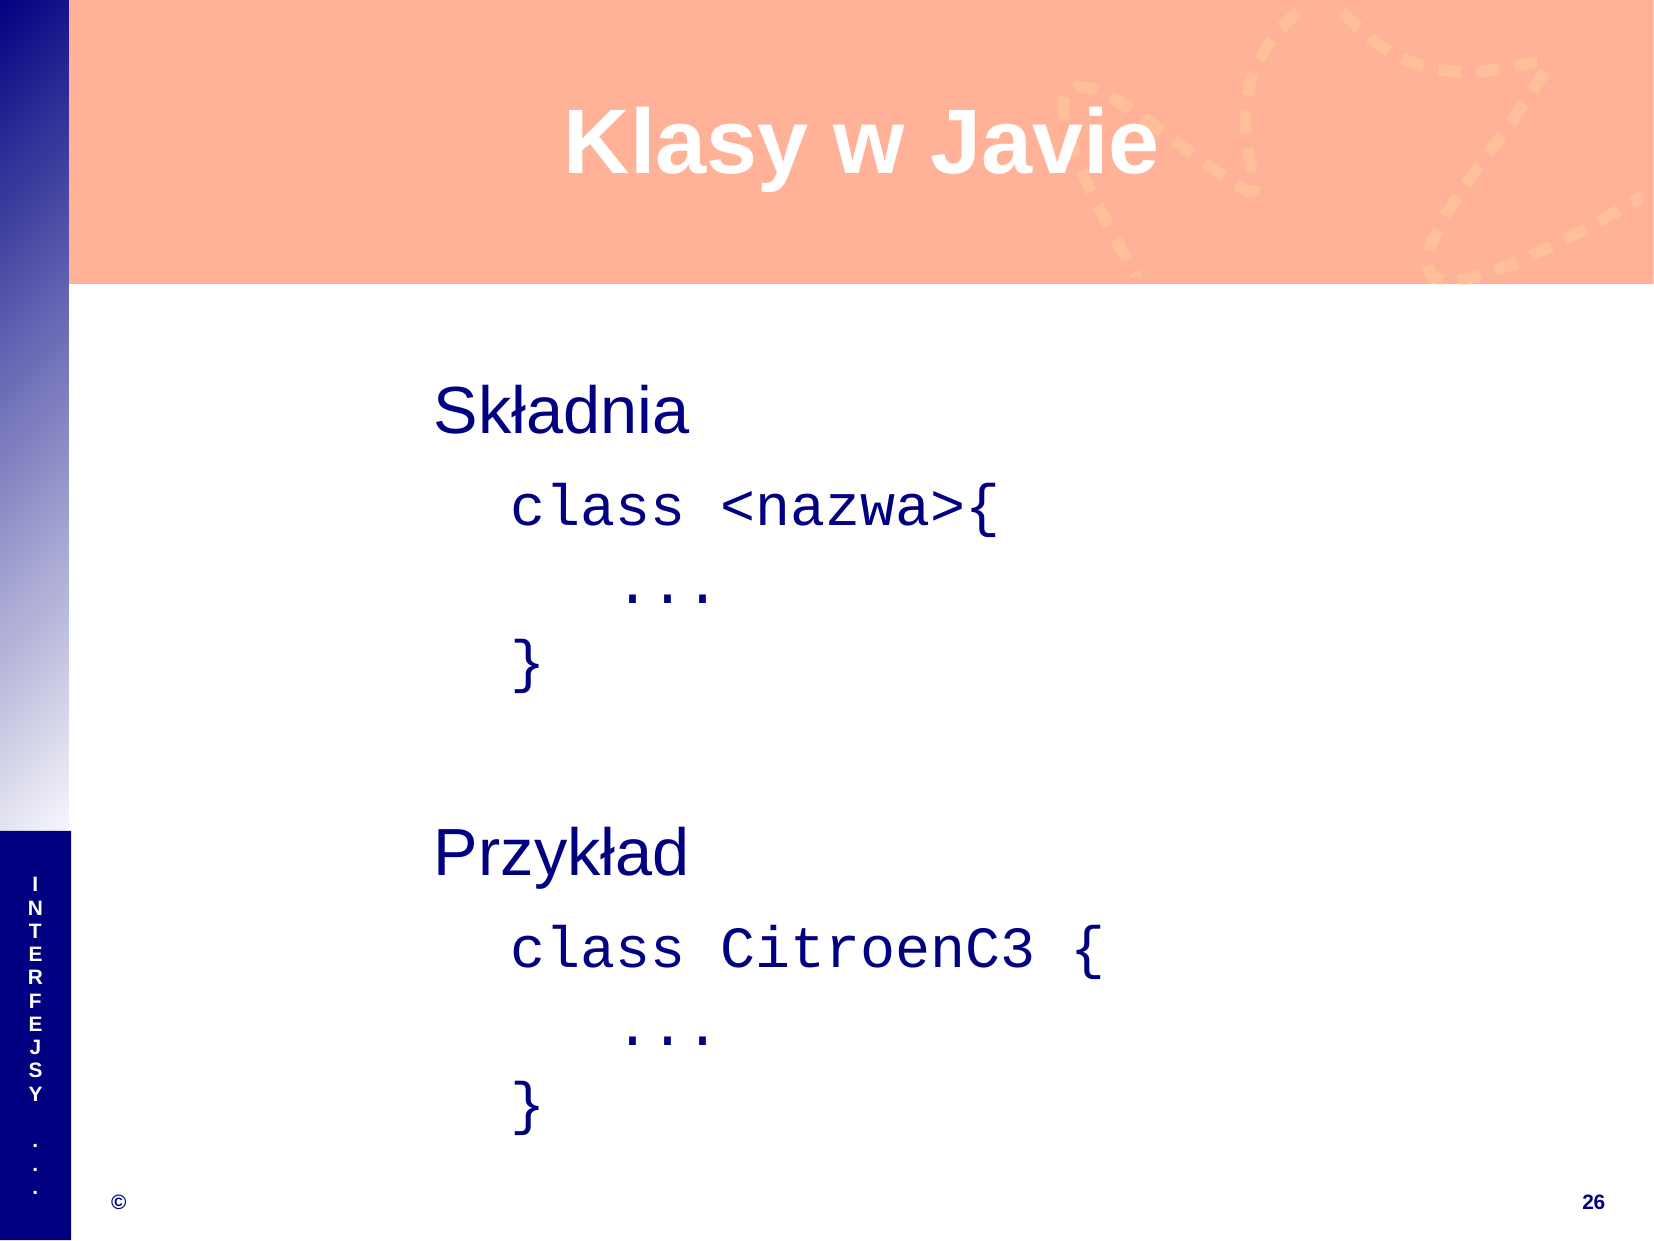

# Klasy w Javie
Składnia
class <nazwa>{
 ...
}
Przykład
class CitroenC3 {
 ...
}
I
N
T
E
R
F
E
J
S
Y
.
.
.